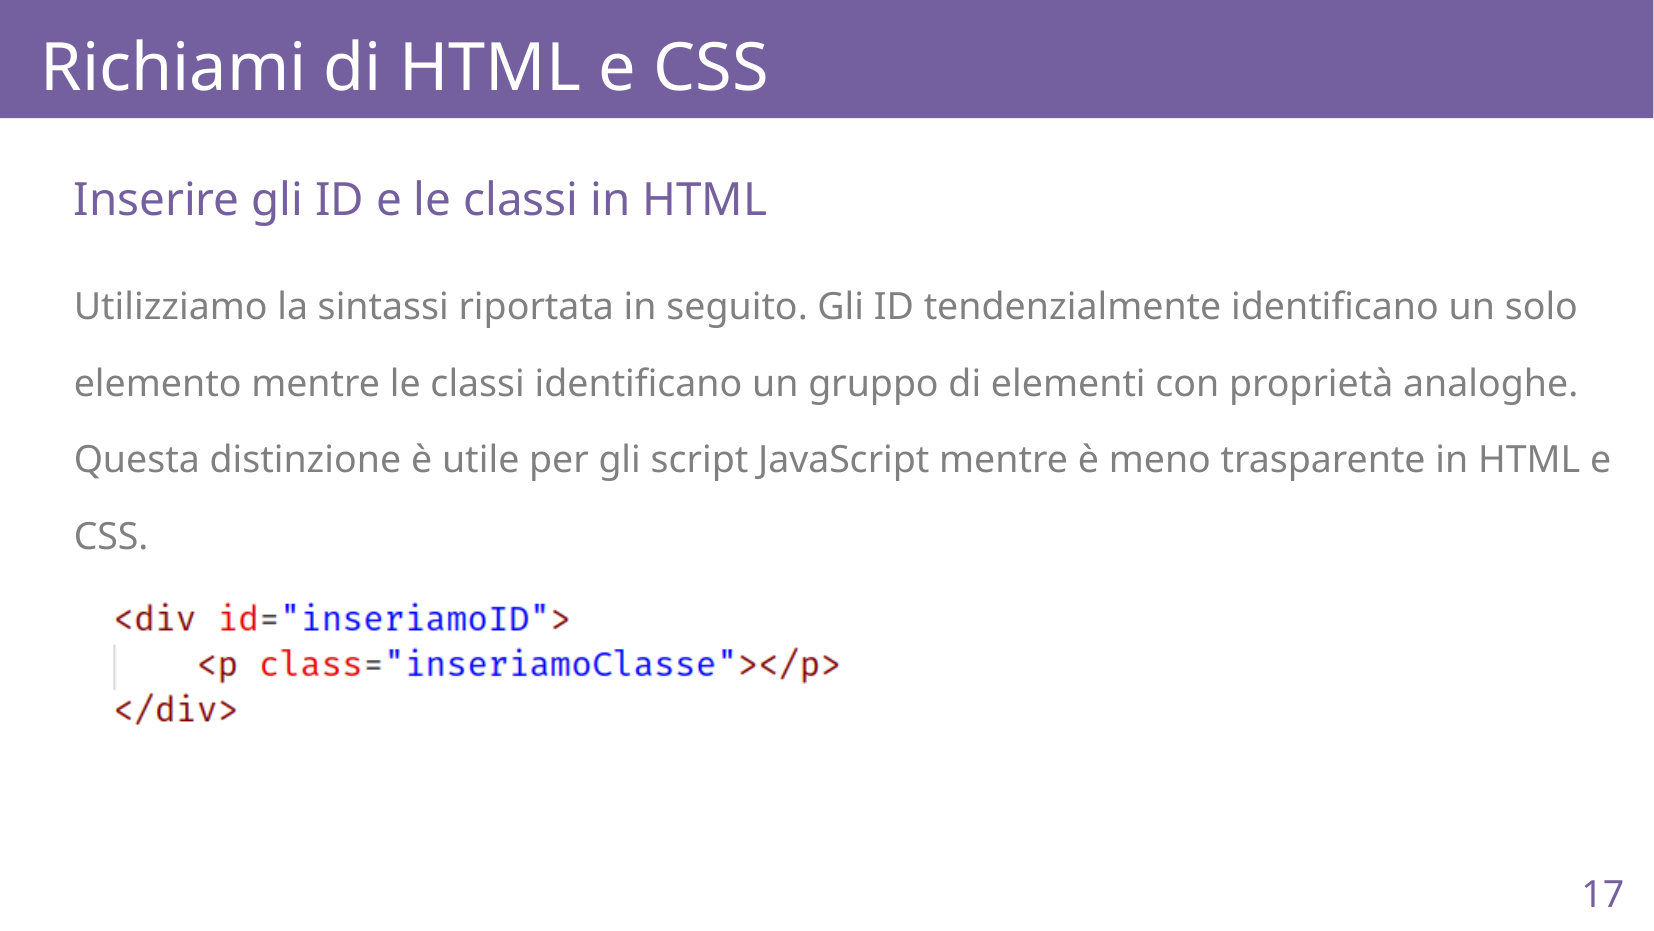

Richiami di HTML e CSS
Inserire gli ID e le classi in HTML
Utilizziamo la sintassi riportata in seguito. Gli ID tendenzialmente identificano un solo
elemento mentre le classi identificano un gruppo di elementi con proprietà analoghe.
Questa distinzione è utile per gli script JavaScript mentre è meno trasparente in HTML e
CSS.